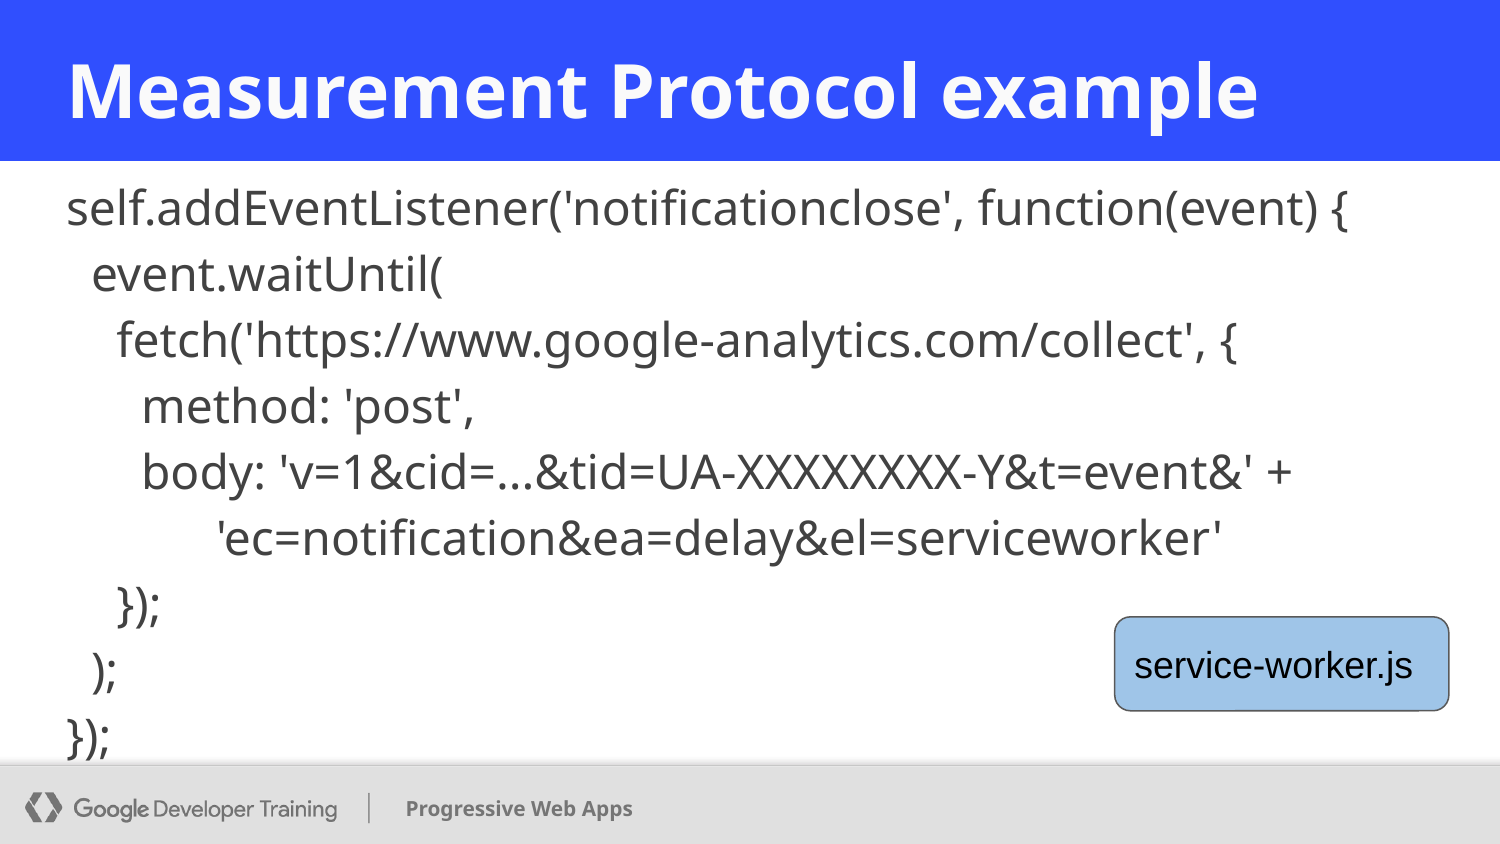

# Measurement Protocol example
self.addEventListener('notificationclose', function(event) {
 event.waitUntil(
 fetch('https://www.google-analytics.com/collect', {
 method: 'post',
 body: 'v=1&cid=...&tid=UA-XXXXXXXX-Y&t=event&' +
 'ec=notification&ea=delay&el=serviceworker'
 });
 );
});
service-worker.js